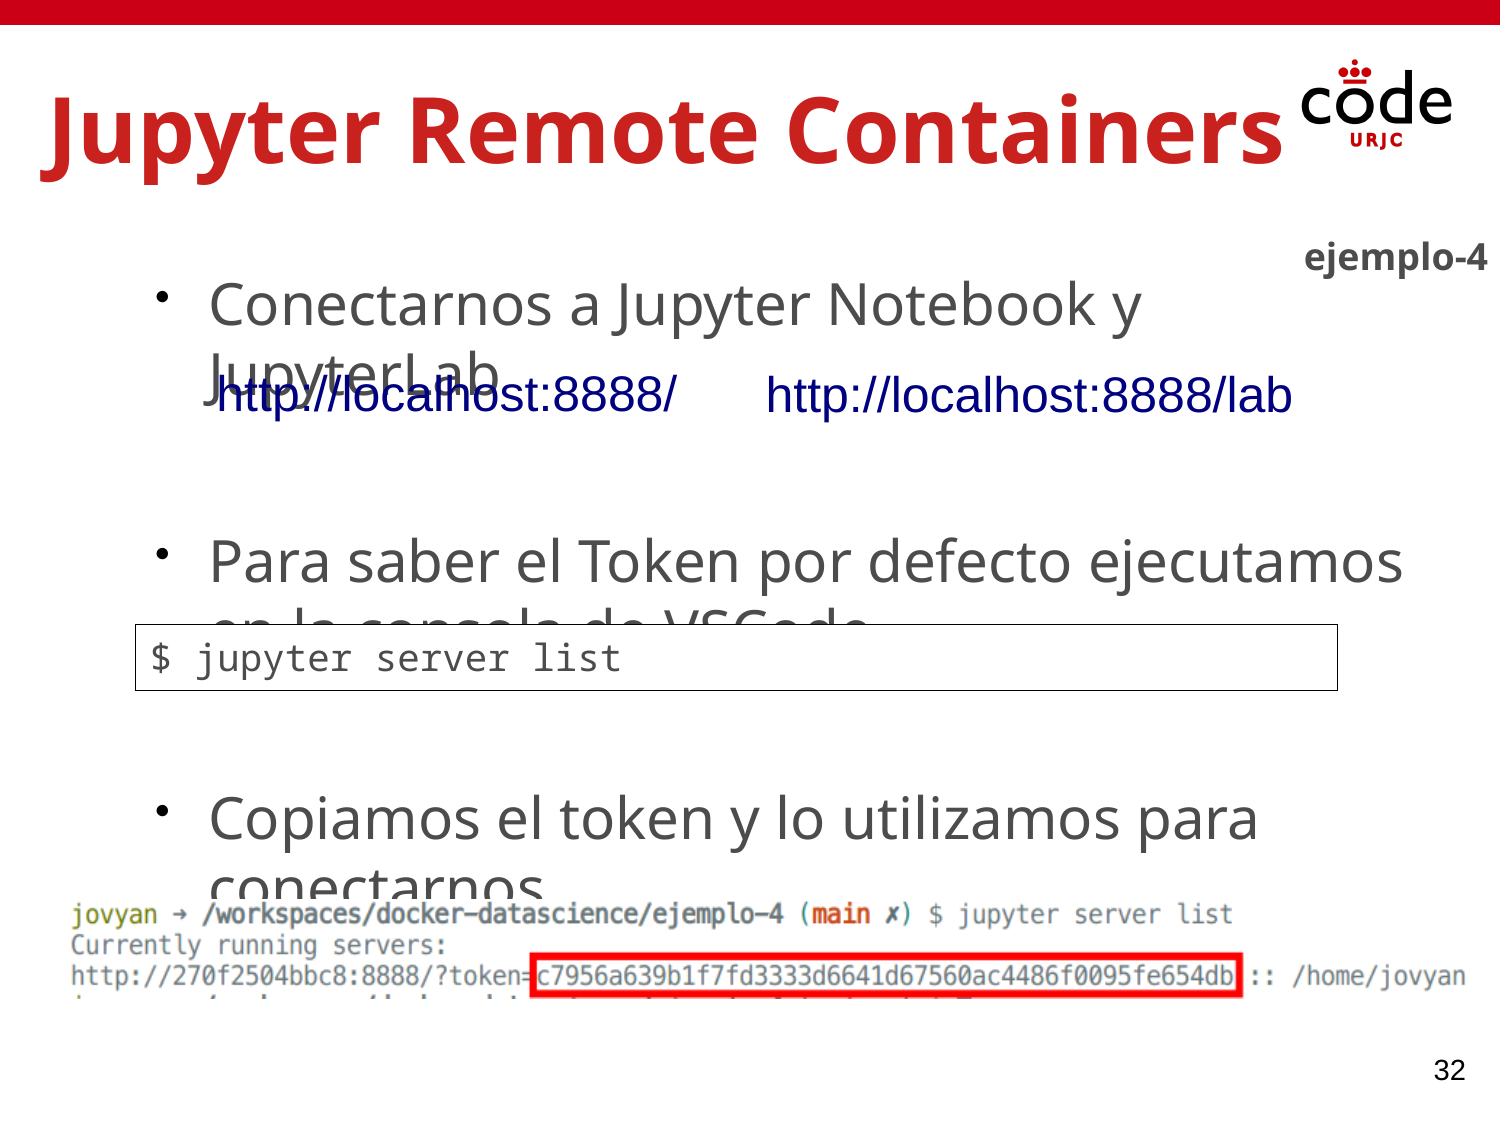

# Jupyter Remote Containers
ejemplo-4
Conectarnos a Jupyter Notebook y JupyterLab
Para saber el Token por defecto ejecutamos en la consola de VSCode
Copiamos el token y lo utilizamos para conectarnos
http://localhost:8888/
http://localhost:8888/lab
$ jupyter server list